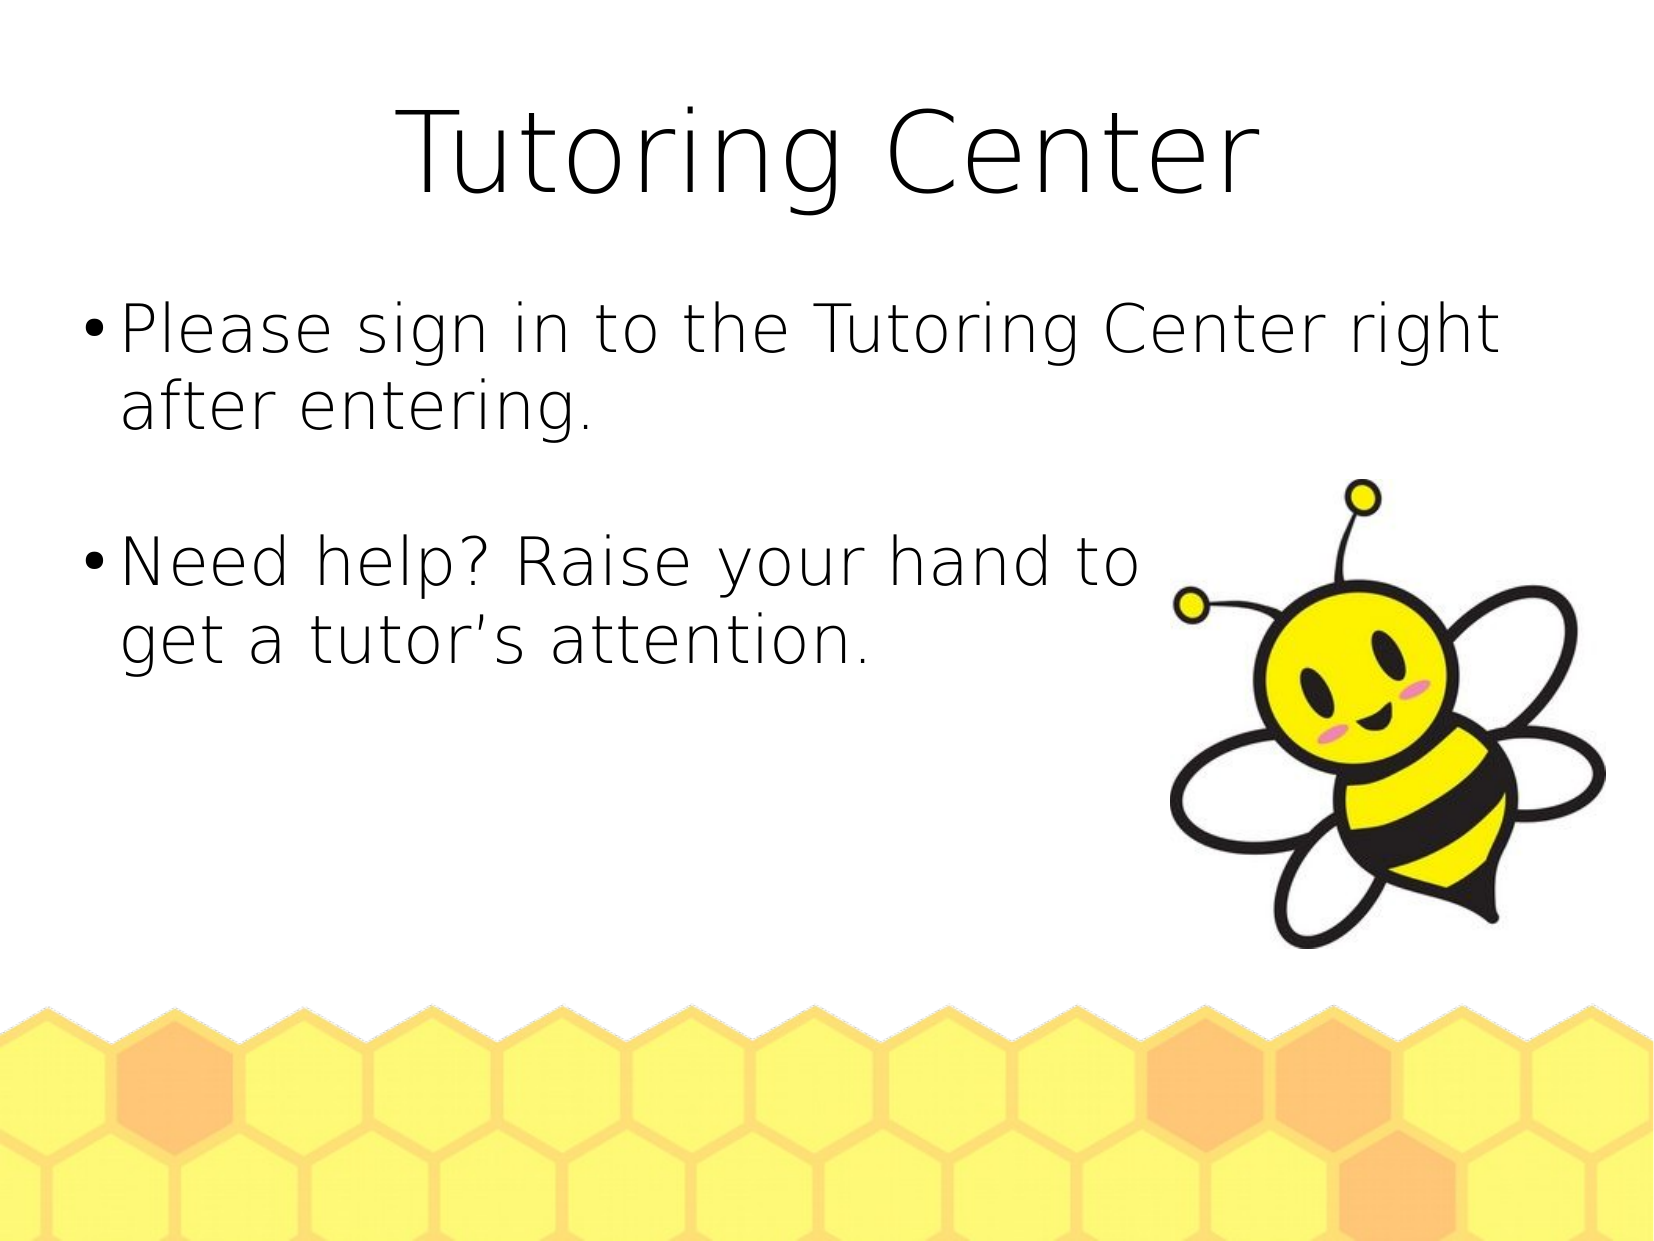

# Tutoring Center
Please sign in to the Tutoring Center right after entering.
Need help? Raise your hand to
get a tutor’s attention.